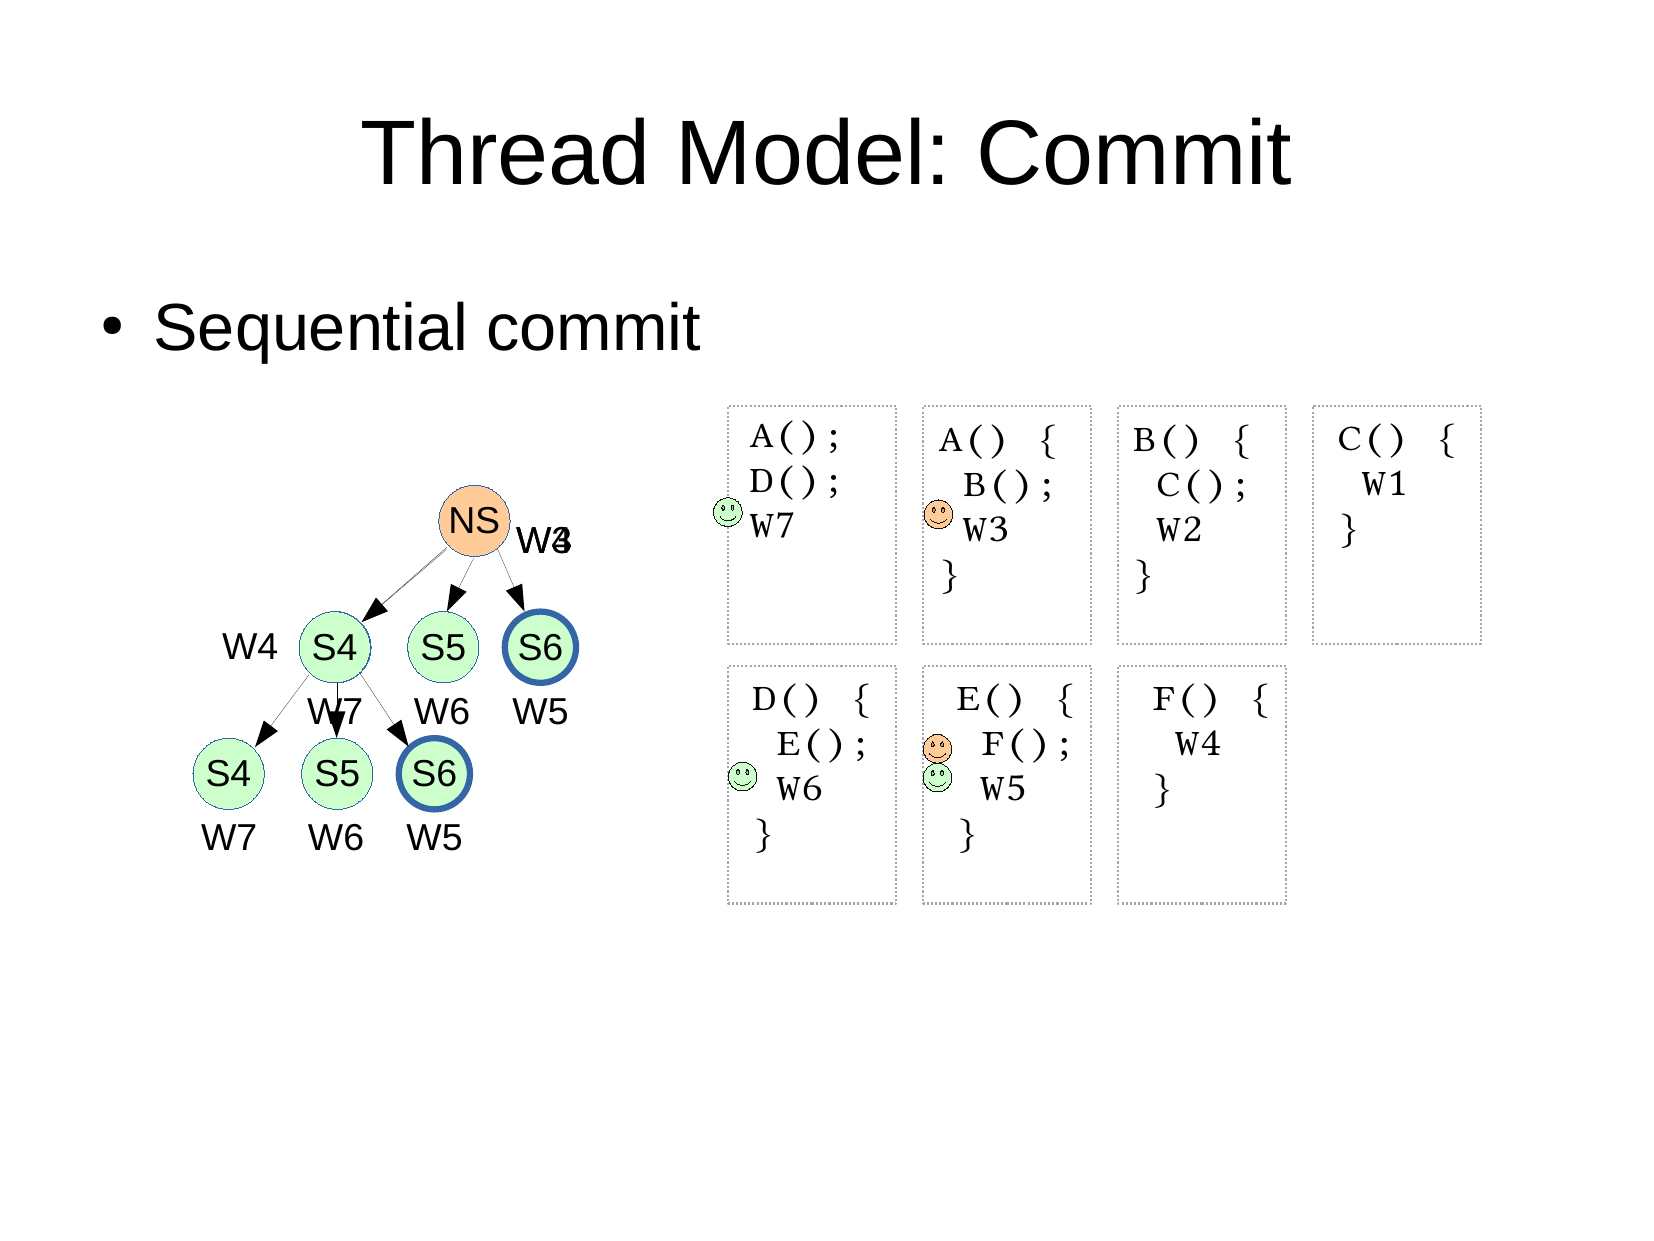

# Thread Model: Commit
Sequential commit
A();
D();
W7
C() {
 W1
}
A() {
 B();
 W3
}
B() {
 C();
 W2
}
NS
W3
W4
S5
S4
S6
S1
W4
D() {
 E();
 W6
}
E() {
 F();
 W5
}
F() {
 W4
}
W7
W6
W5
S5
S4
S6
W7
W6
W5